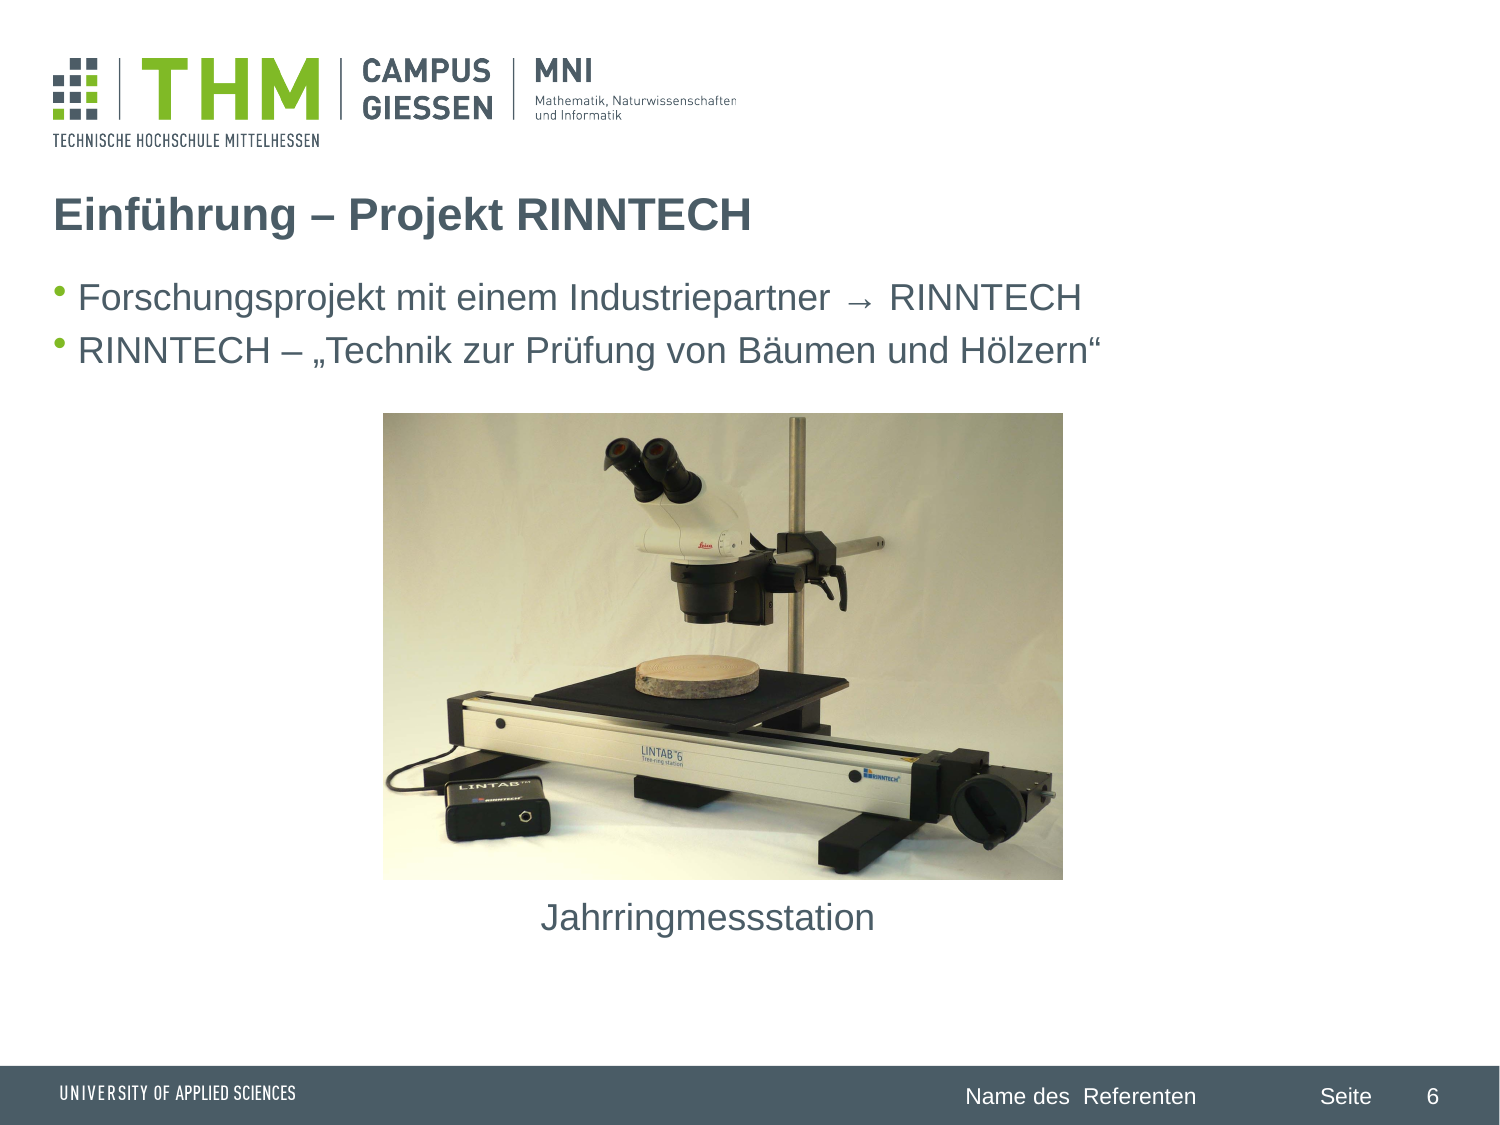

# Einführung – Projekt RINNTECH
 Forschungsprojekt mit einem Industriepartner → RINNTECH
 RINNTECH – „Technik zur Prüfung von Bäumen und Hölzern“
Jahrringmessstation